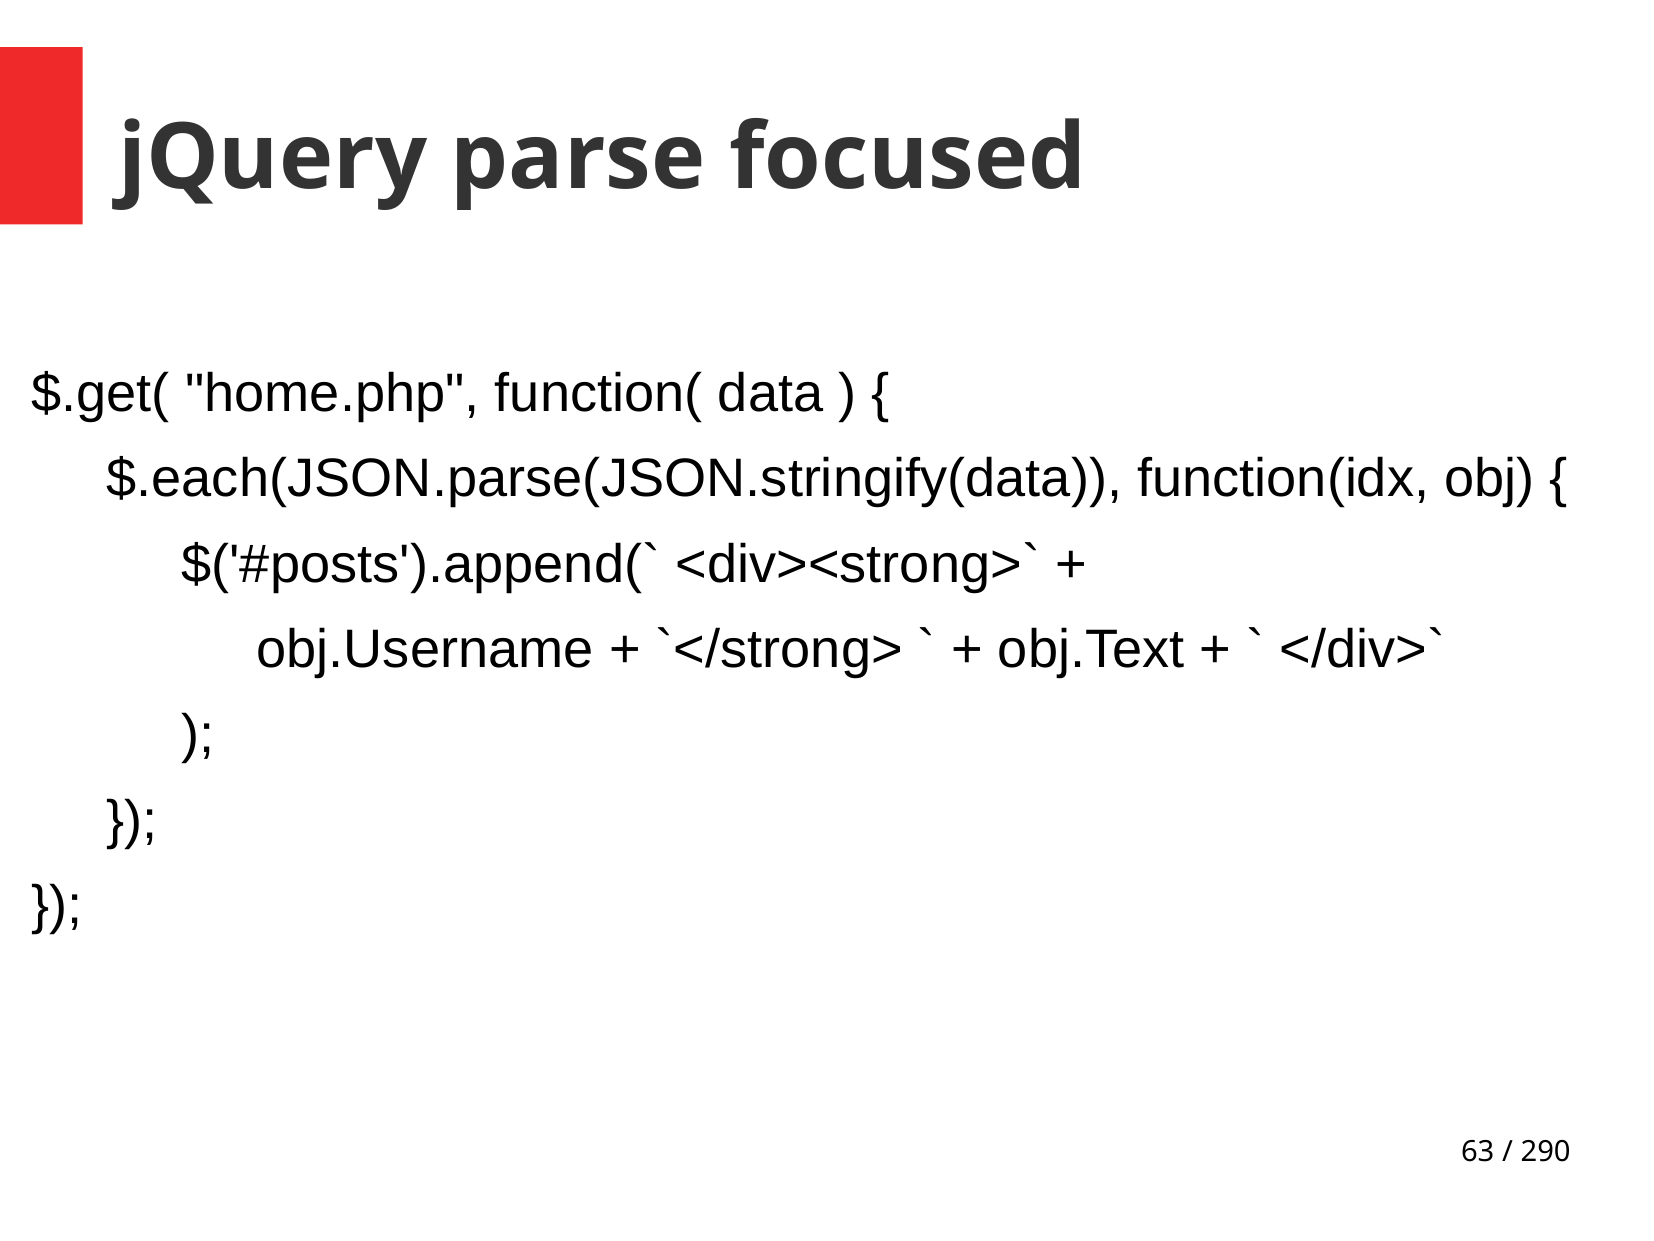

# jQuery parse focused
$.get( "home.php", function( data ) {
	$.each(JSON.parse(JSON.stringify(data)), function(idx, obj) {
		$('#posts').append(` <div><strong>` +
			obj.Username + `</strong> ` + obj.Text + ` </div>`
		);
	});
});
63